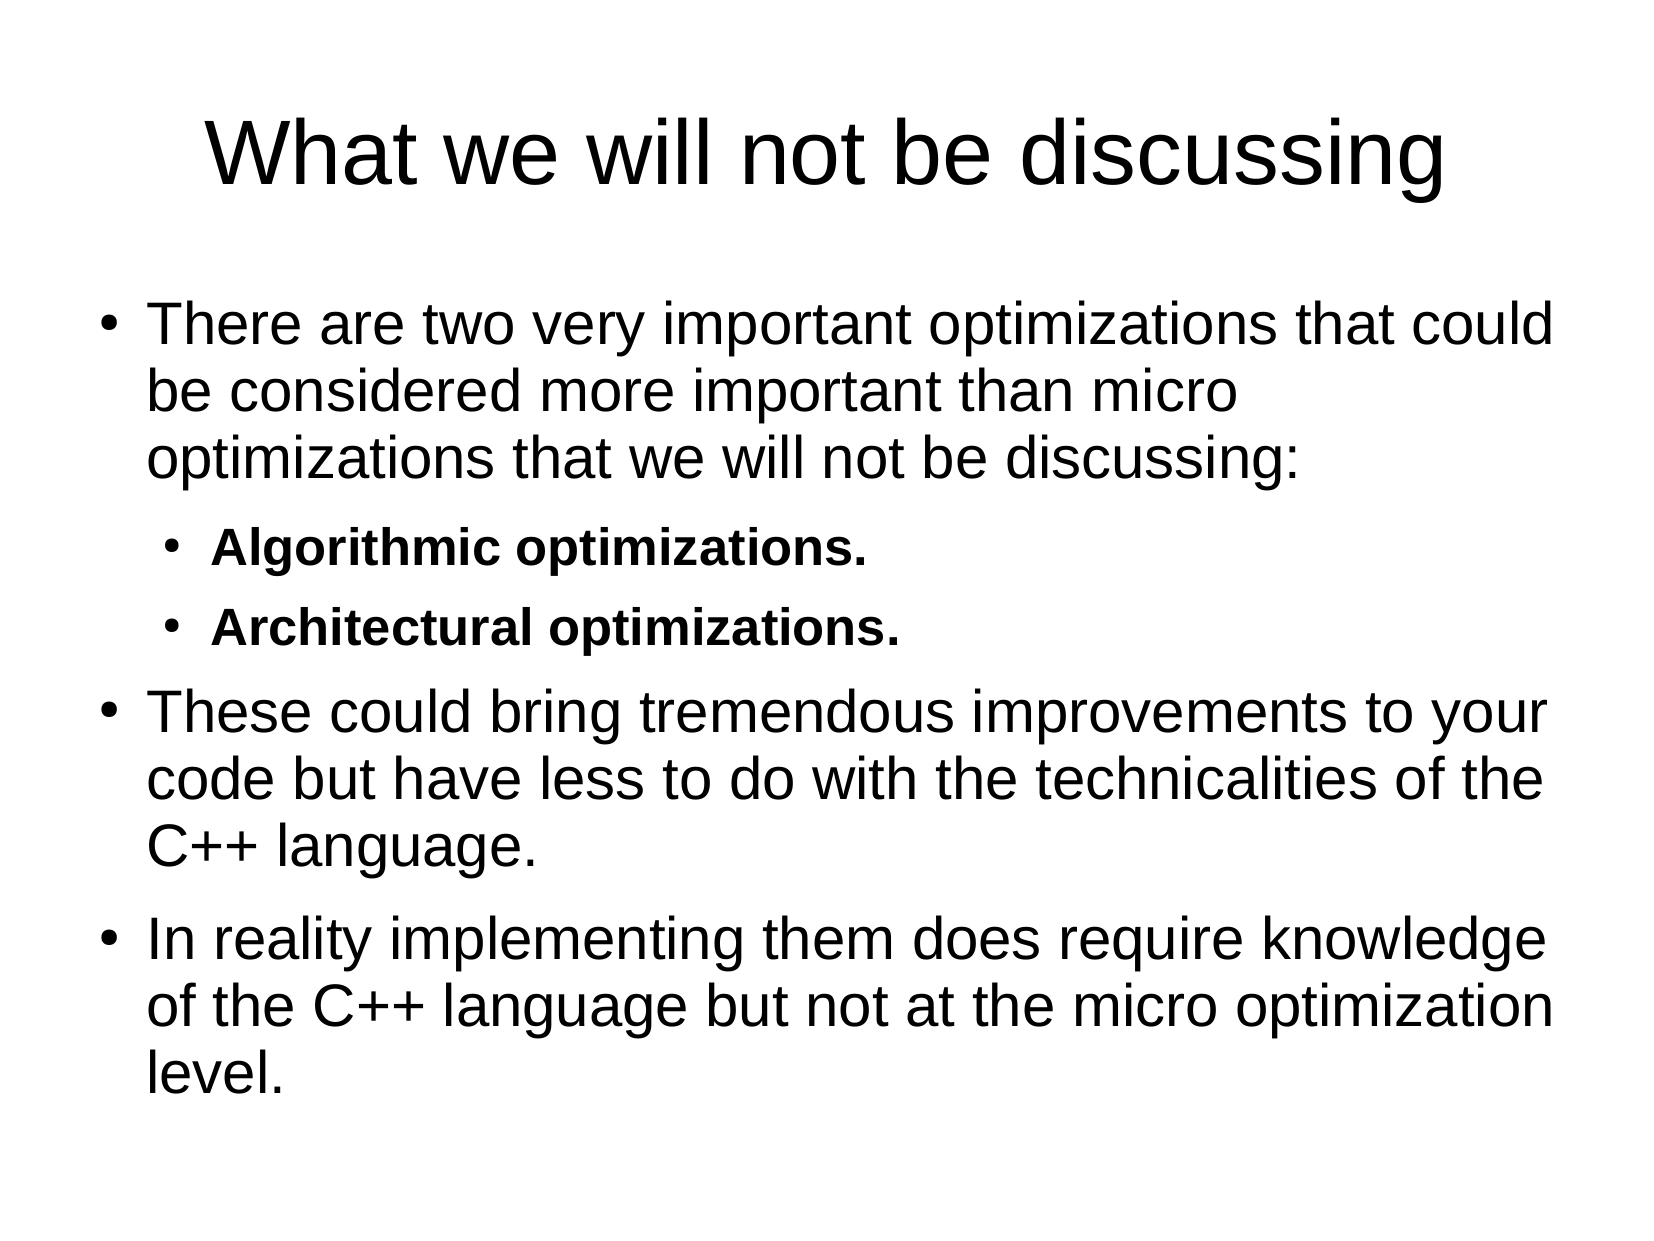

# What we will not be discussing
There are two very important optimizations that could be considered more important than micro optimizations that we will not be discussing:
Algorithmic optimizations.
Architectural optimizations.
These could bring tremendous improvements to your code but have less to do with the technicalities of the C++ language.
In reality implementing them does require knowledge of the C++ language but not at the micro optimization level.